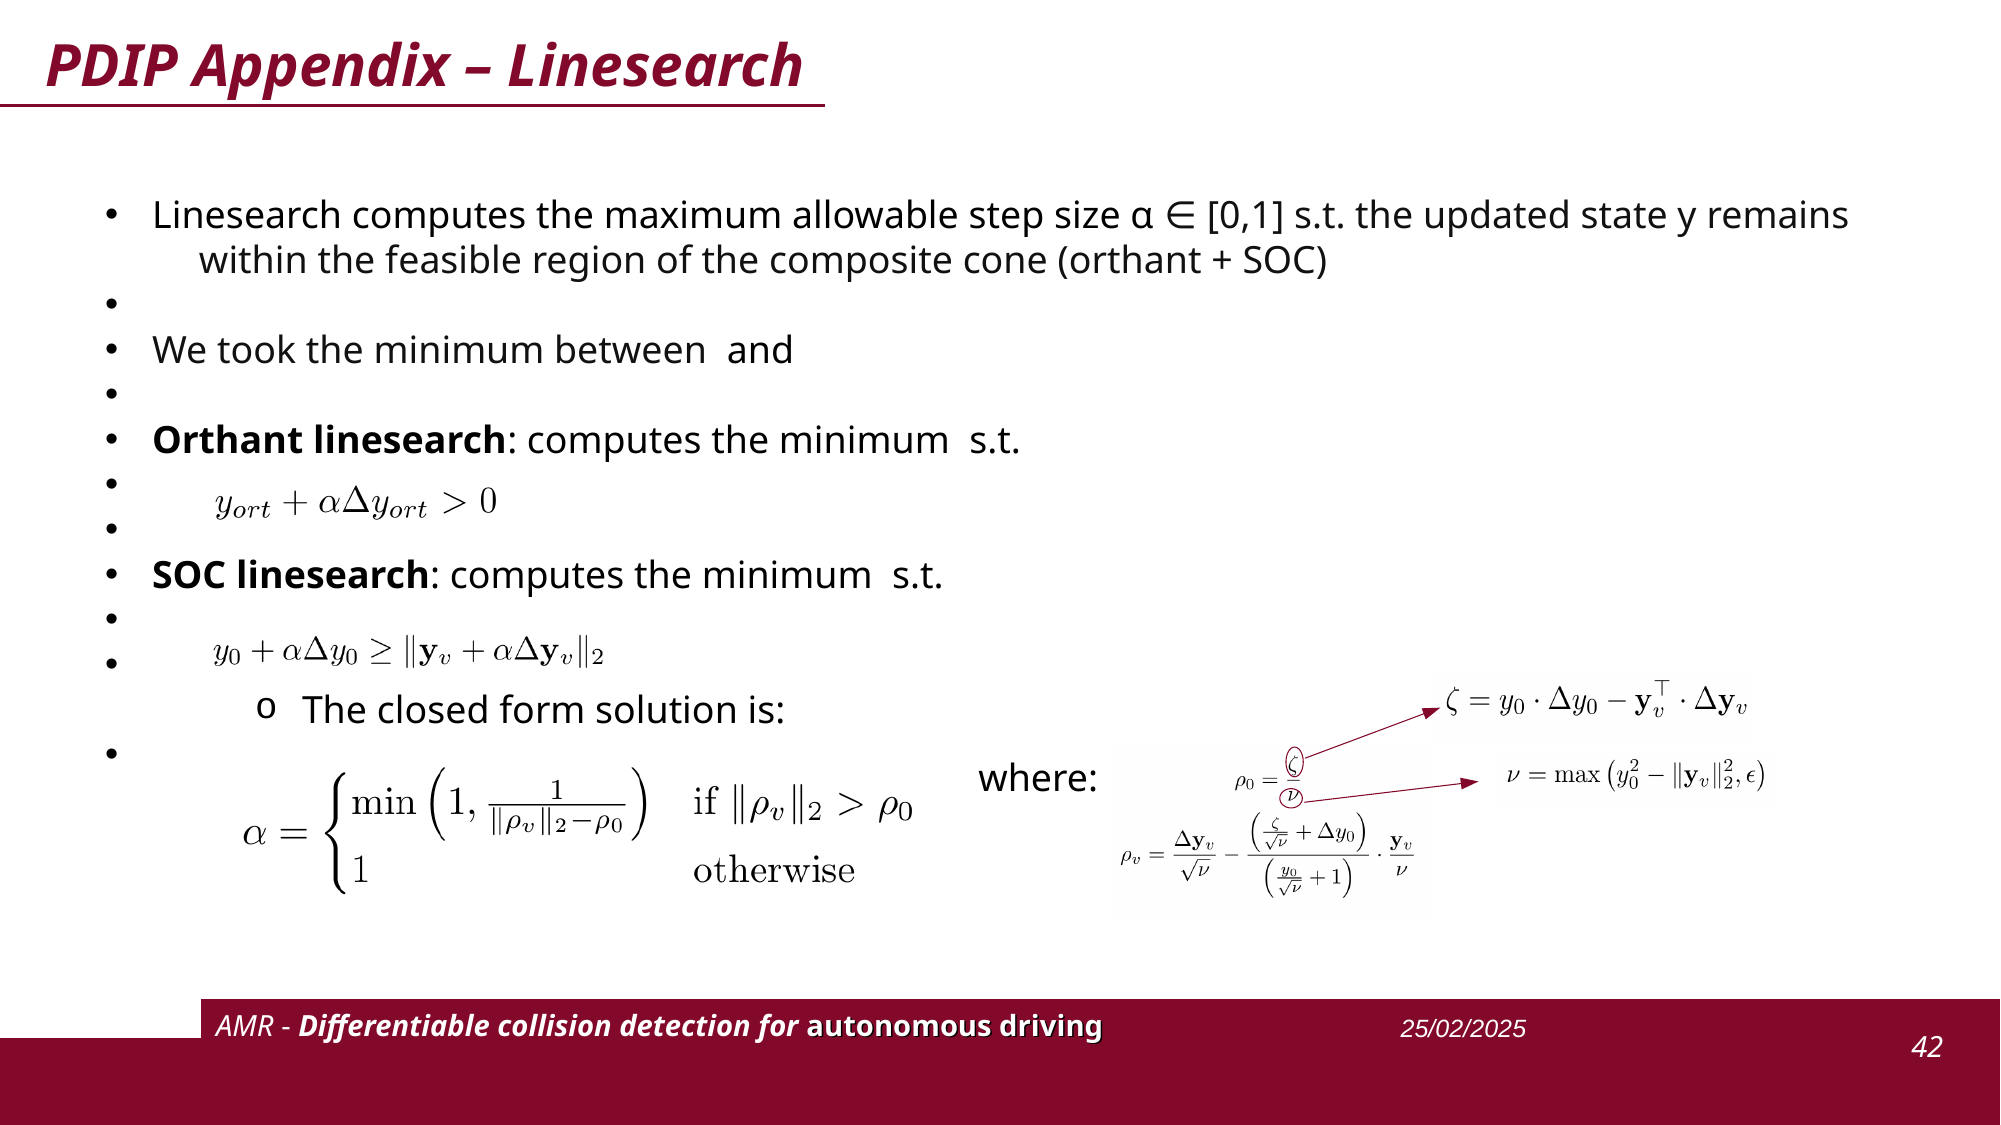

PDIP Appendix – Linesearch
Linesearch computes the maximum allowable step size α ∈ [0,1] s.t. the updated state y remains within the feasible region of the composite cone (orthant + SOC)
We took the minimum between and
Orthant linesearch: computes the minimum s.t.
SOC linesearch: computes the minimum s.t.
The closed form solution is:
where:
AMR - Differentiable collision detection for autonomous driving
25/02/2025